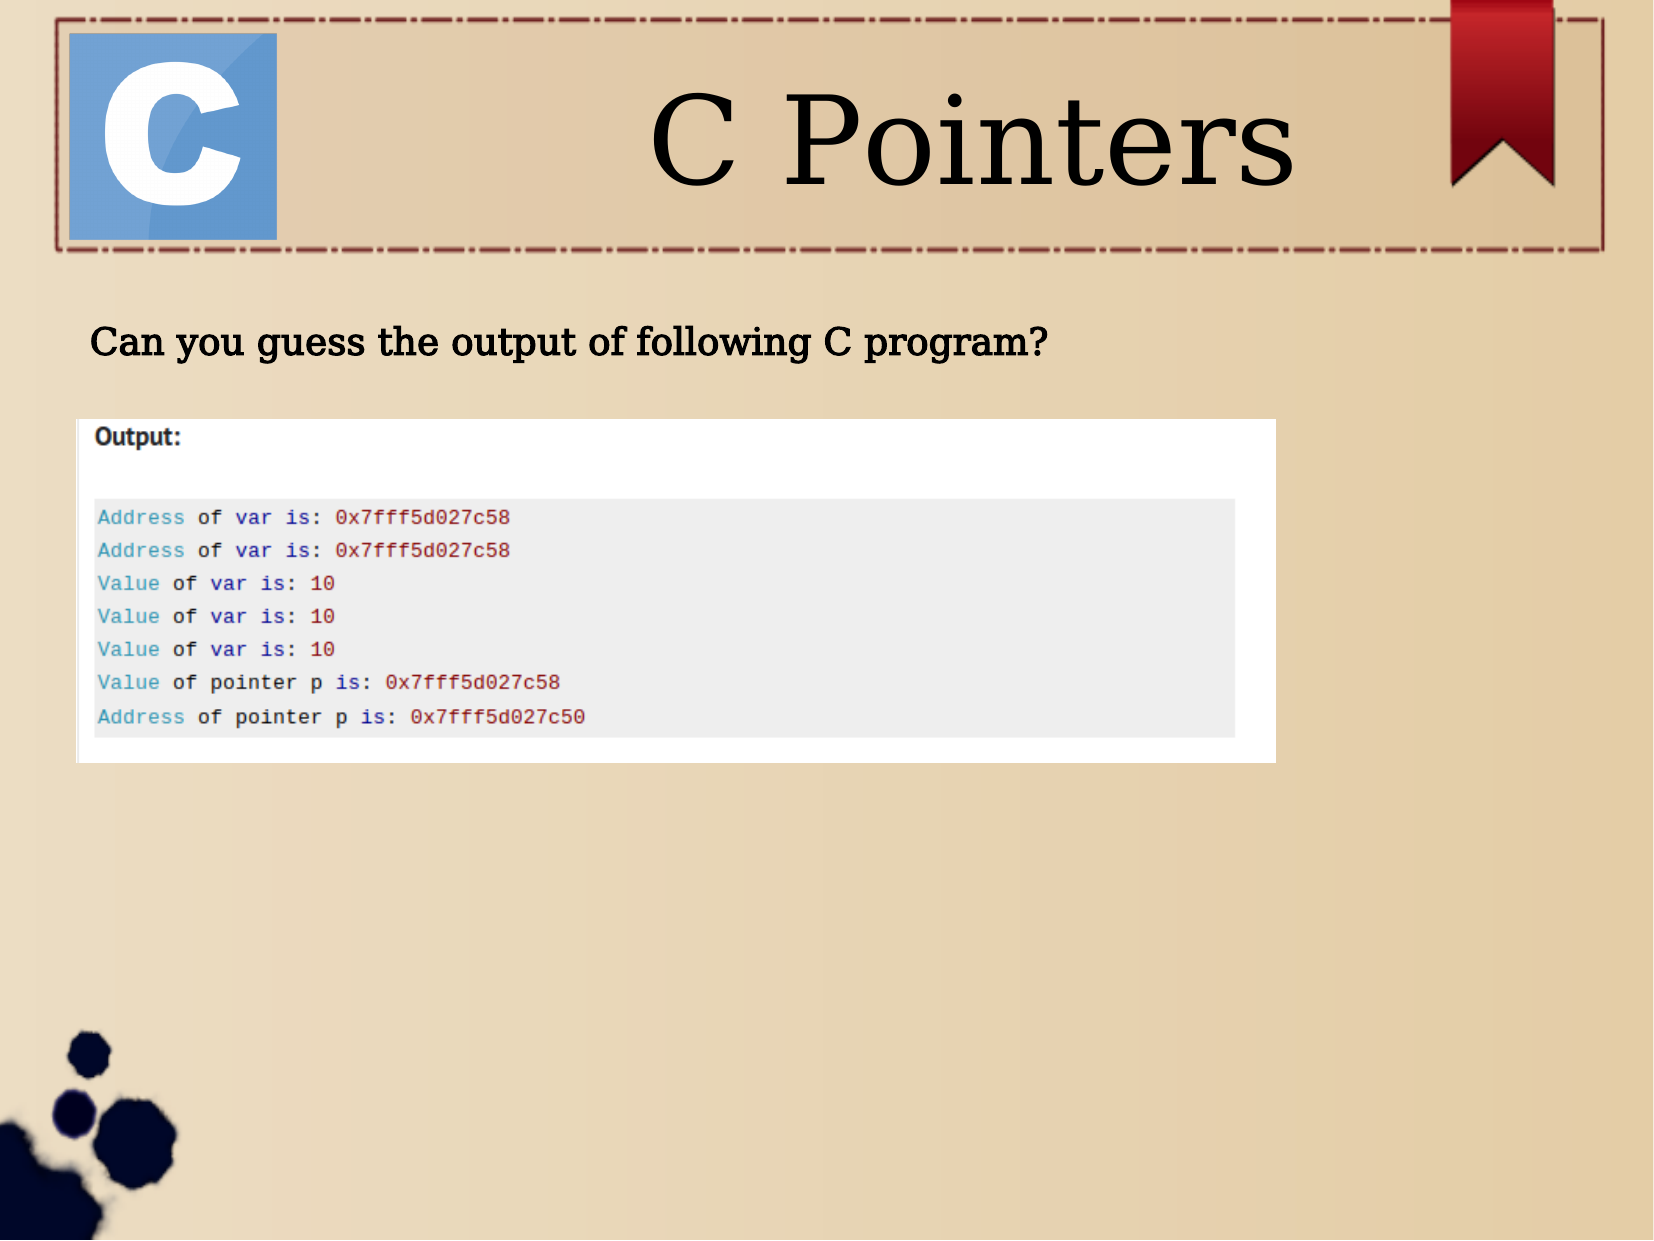

# C Pointers
Can you guess the output of following C program?